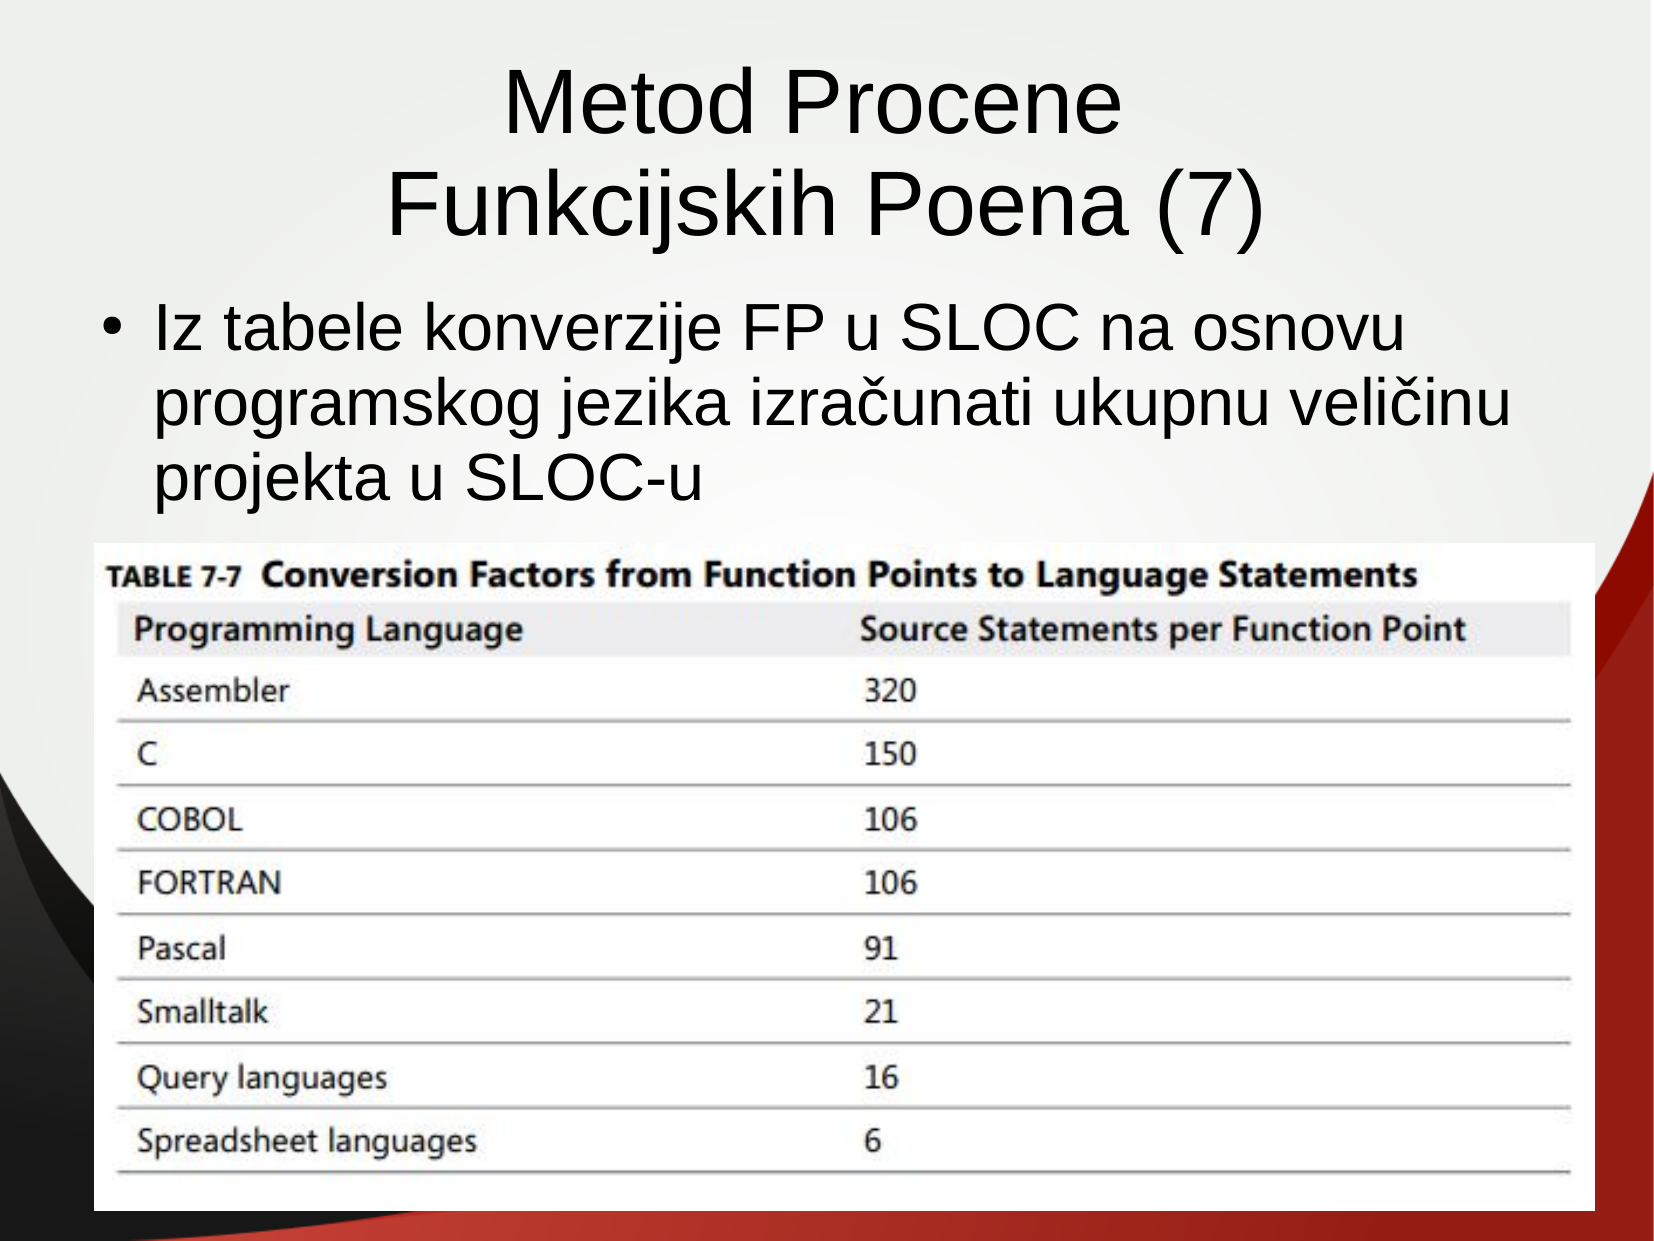

# Metod Procene Funkcijskih Poena (7)
Iz tabele konverzije FP u SLOC na osnovu programskog jezika izračunati ukupnu veličinu projekta u SLOC-u